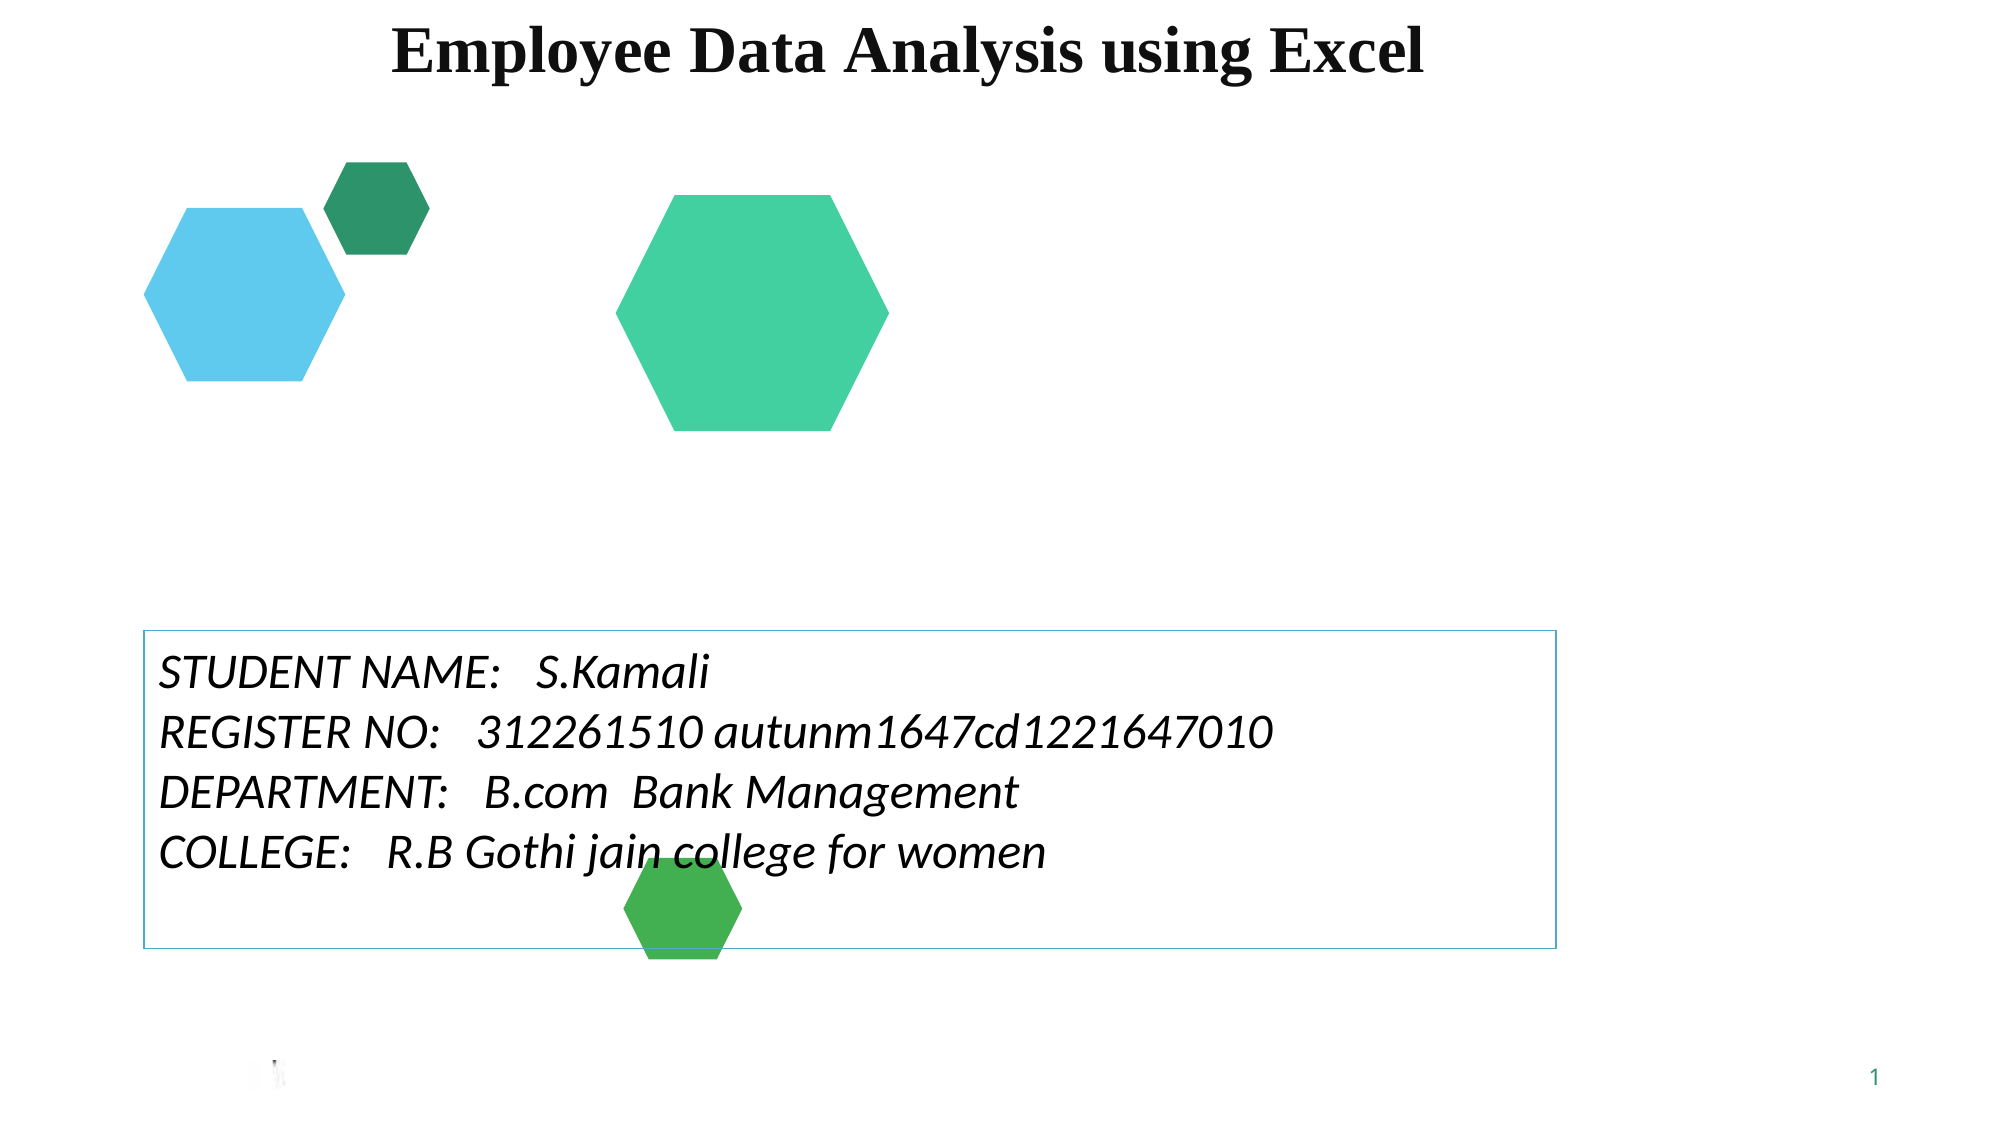

# Employee Data Analysis using Excel
STUDENT NAME: S.Kamali
REGISTER NO: 312261510 autunm1647cd1221647010
DEPARTMENT: B.com Bank Management
COLLEGE: R.B Gothi jain college for women